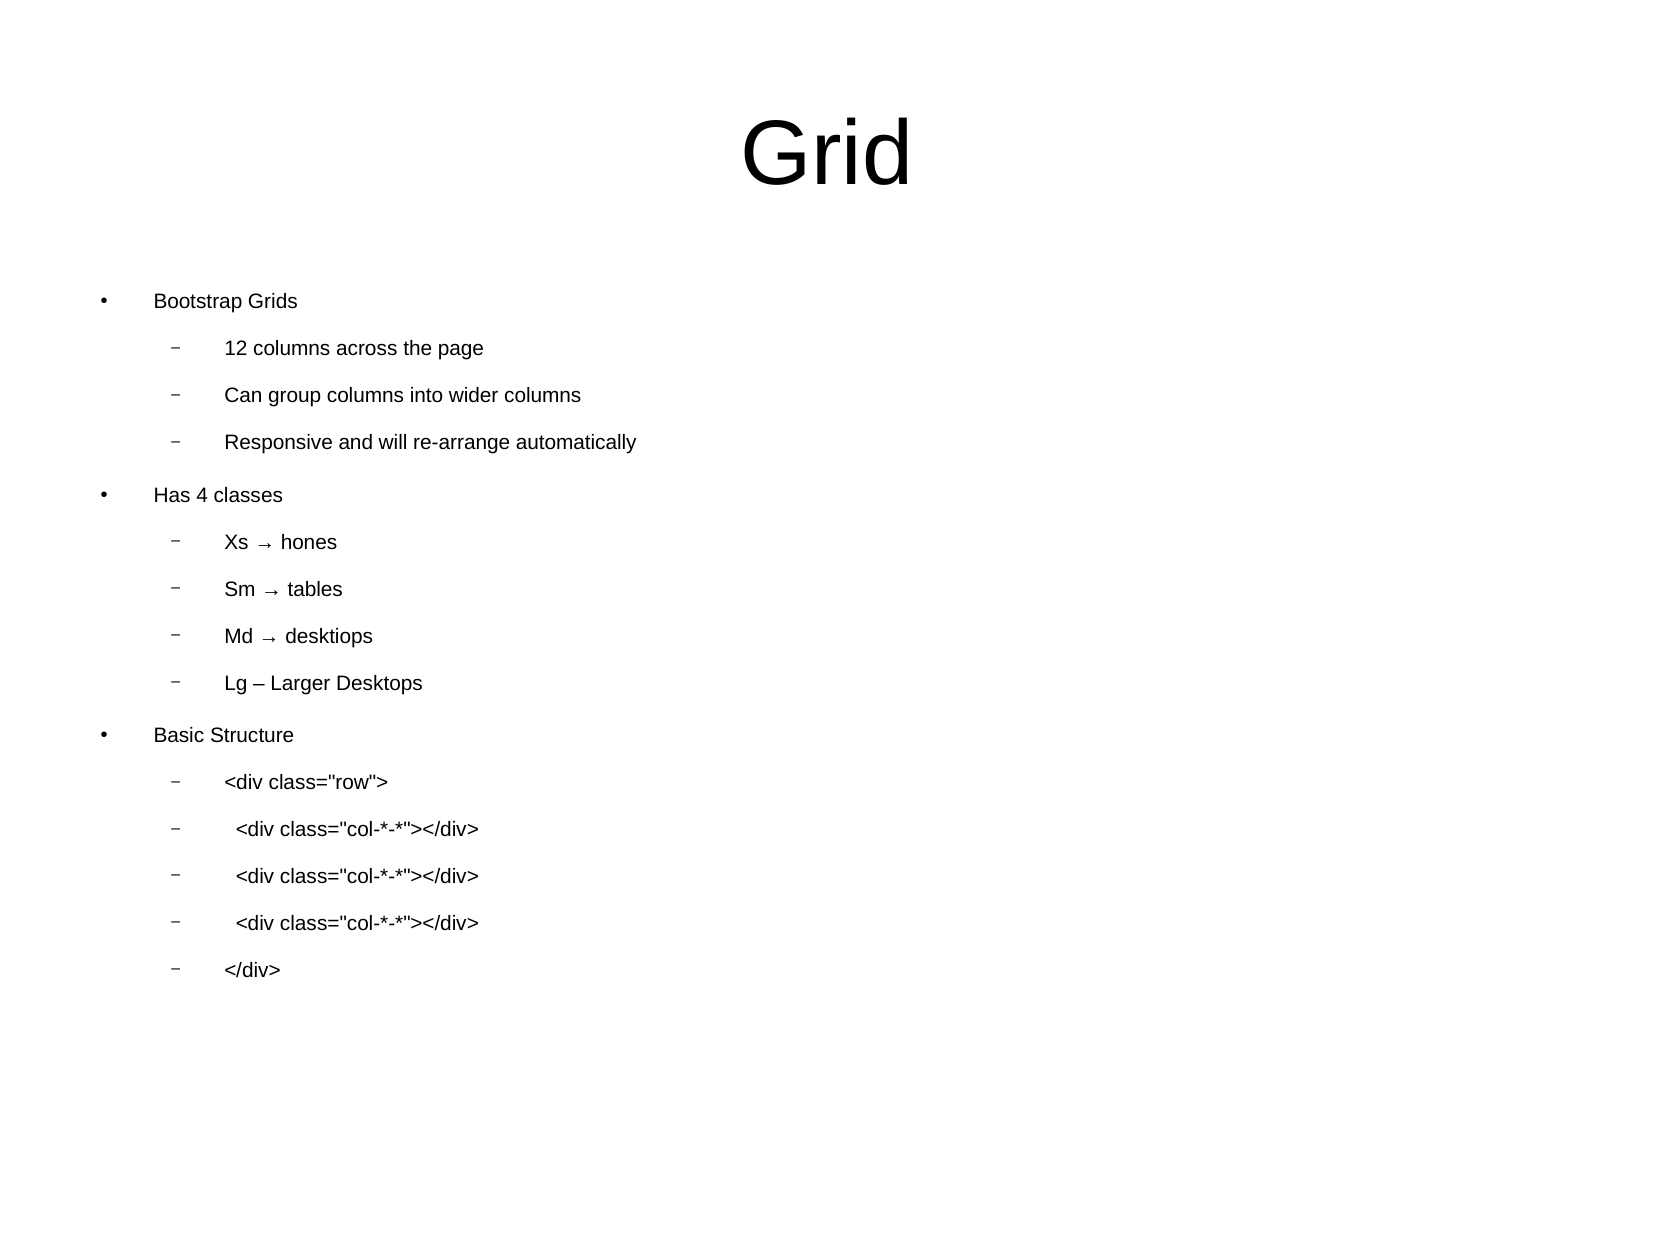

# Grid
Bootstrap Grids
12 columns across the page
Can group columns into wider columns
Responsive and will re-arrange automatically
Has 4 classes
Xs → hones
Sm → tables
Md → desktiops
Lg – Larger Desktops
Basic Structure
<div class="row">
 <div class="col-*-*"></div>
 <div class="col-*-*"></div>
 <div class="col-*-*"></div>
</div>